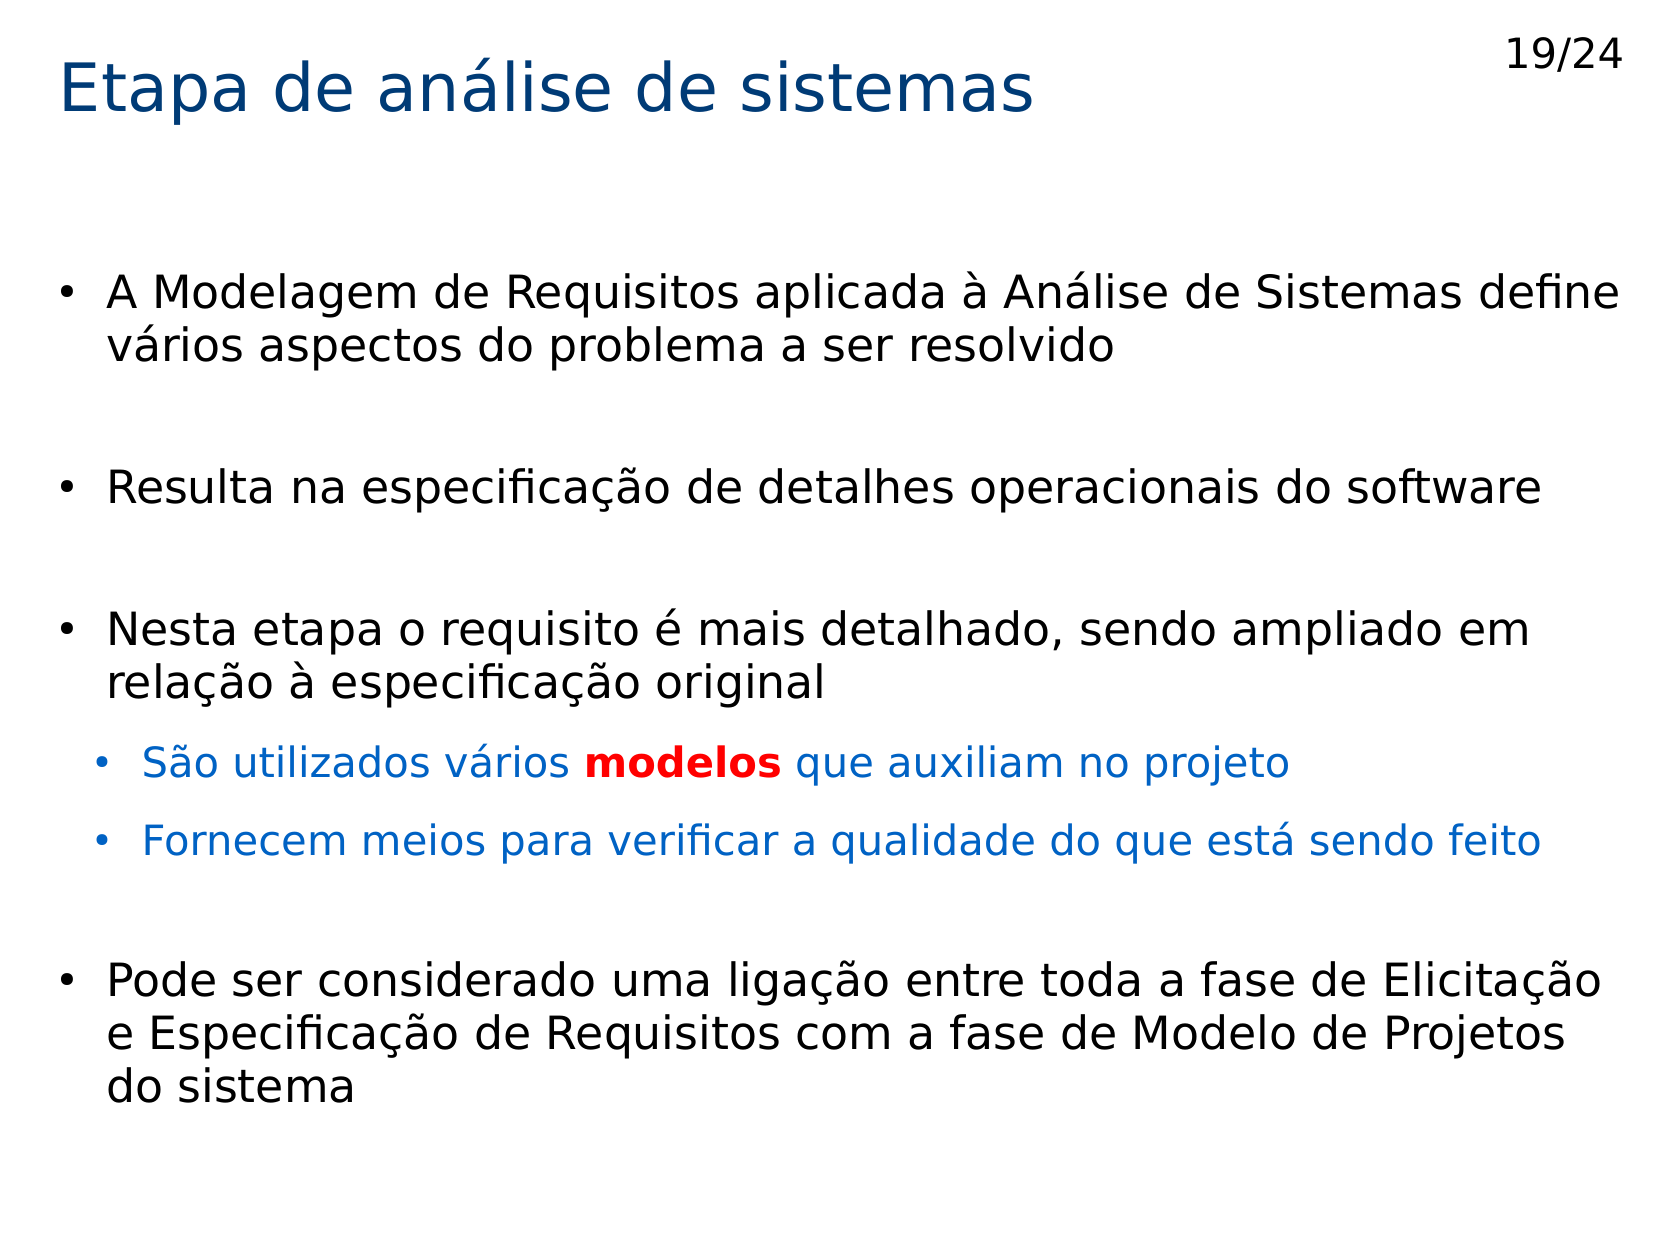

# Etapa de análise de sistemas
19
A Modelagem de Requisitos aplicada à Análise de Sistemas define vários aspectos do problema a ser resolvido
Resulta na especificação de detalhes operacionais do software
Nesta etapa o requisito é mais detalhado, sendo ampliado em relação à especificação original
São utilizados vários modelos que auxiliam no projeto
Fornecem meios para verificar a qualidade do que está sendo feito
Pode ser considerado uma ligação entre toda a fase de Elicitação e Especificação de Requisitos com a fase de Modelo de Projetos do sistema